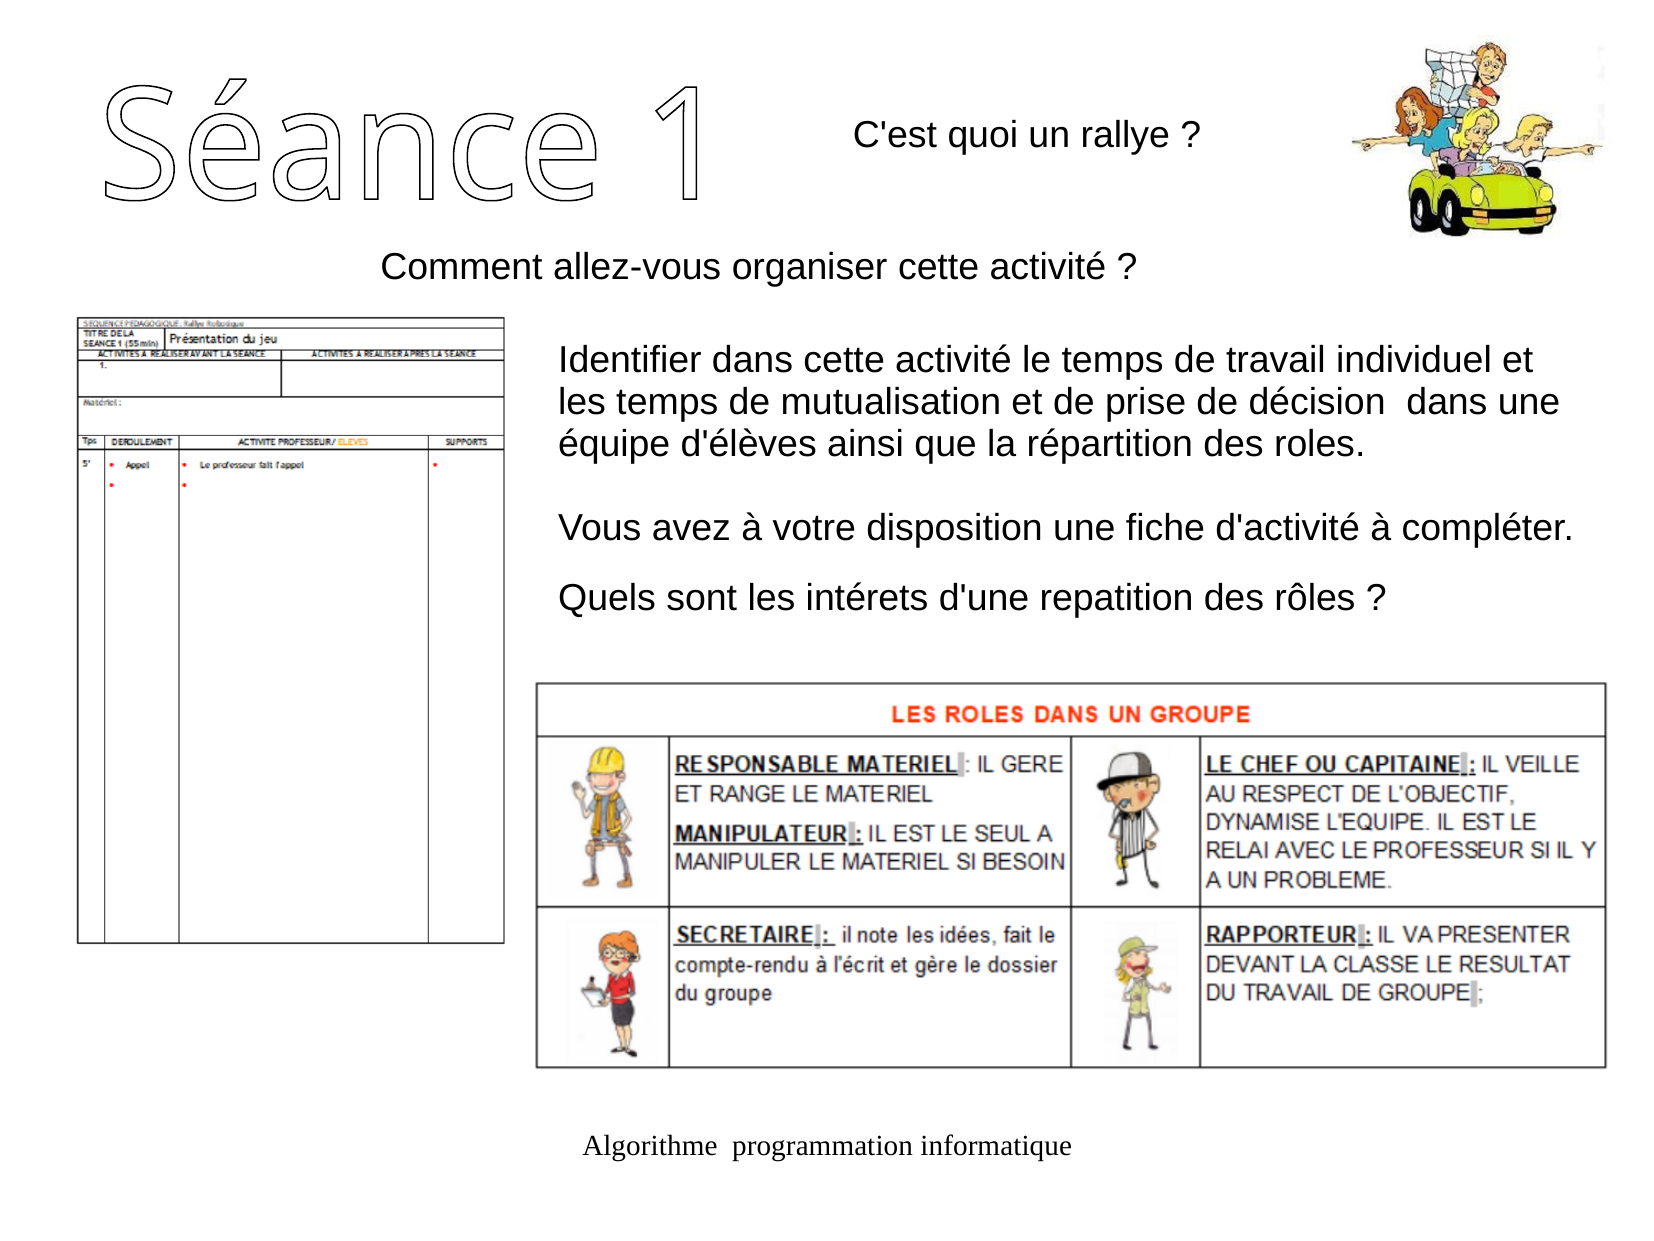

Séance 1
C'est quoi un rallye ?
Comment allez-vous organiser cette activité ?
Identifier dans cette activité le temps de travail individuel et les temps de mutualisation et de prise de décision dans une équipe d'élèves ainsi que la répartition des roles.
Vous avez à votre disposition une fiche d'activité à compléter.
Quels sont les intérets d'une repatition des rôles ?
Algorithme programmation informatique